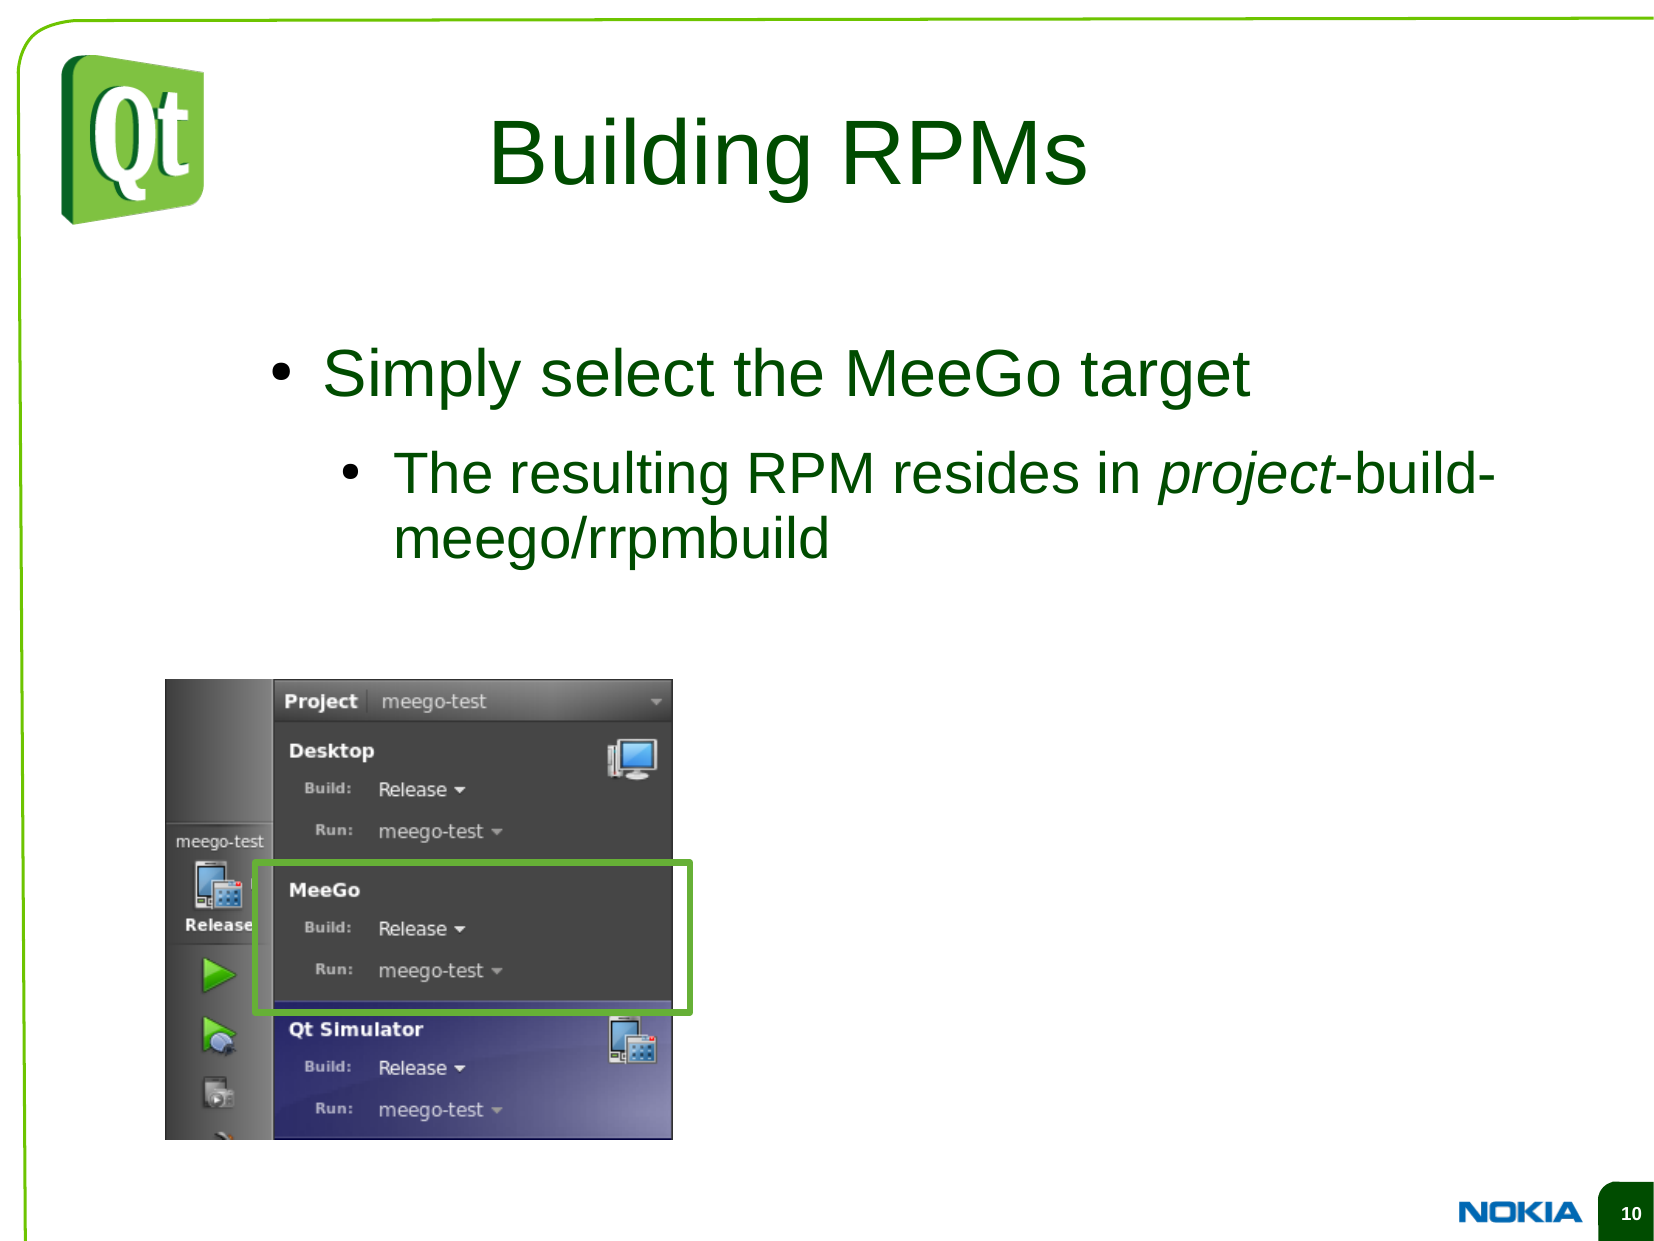

# Building RPMs
Simply select the MeeGo target
The resulting RPM resides in project-build-meego/rrpmbuild